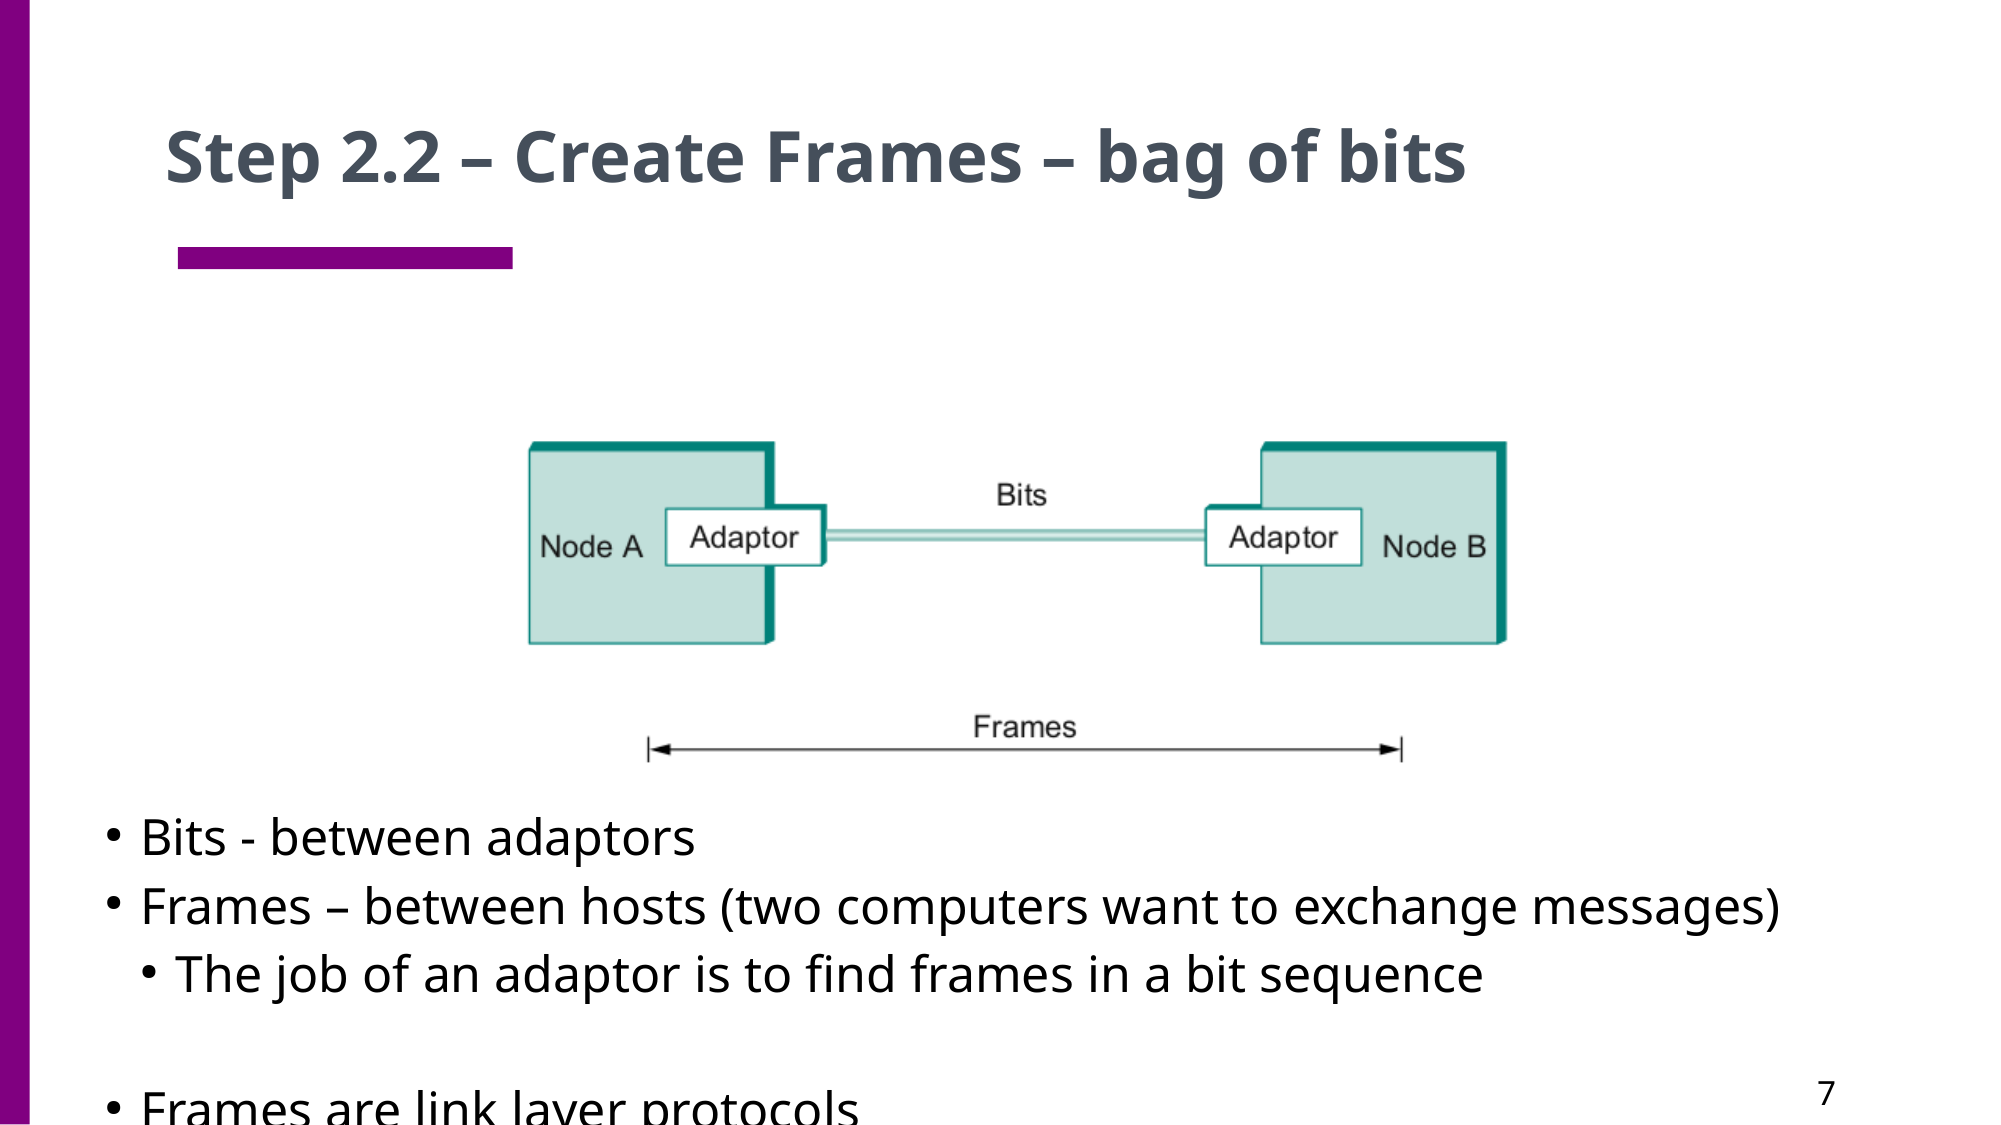

Step 2.2 – Create Frames – bag of bits
Bits - between adaptors
Frames – between hosts (two computers want to exchange messages)
The job of an adaptor is to find frames in a bit sequence
Frames are link layer protocols